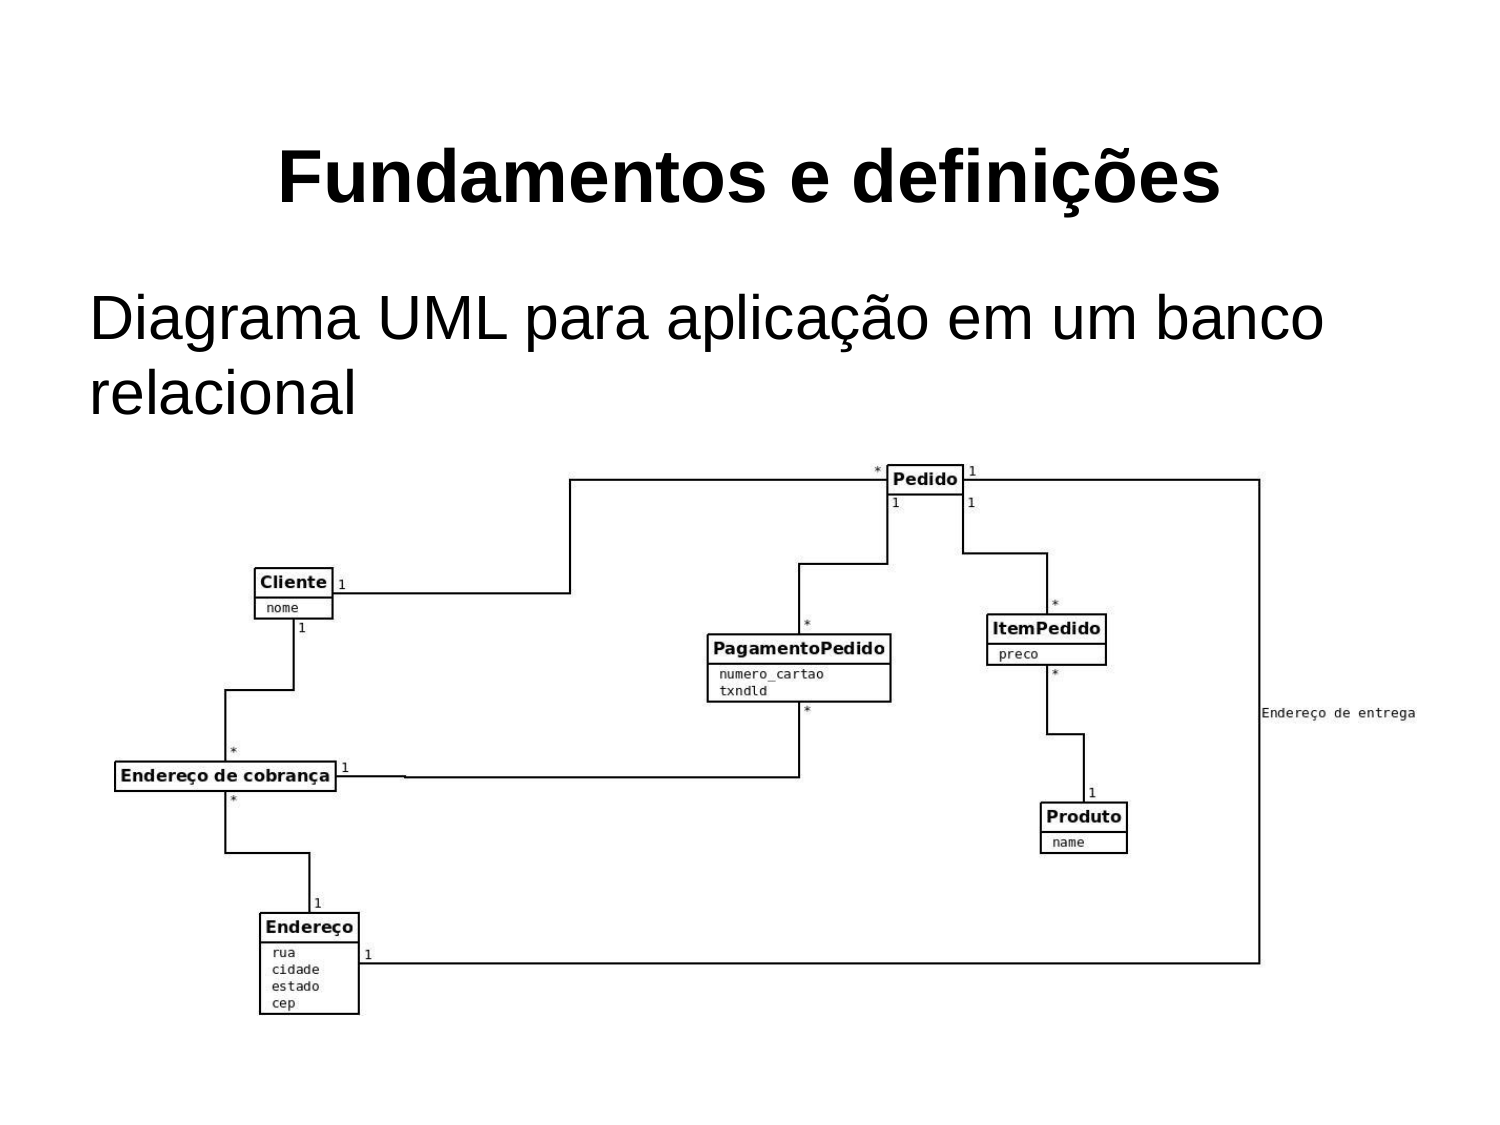

Fundamentos e definições
Diagrama UML para aplicação em um banco relacional